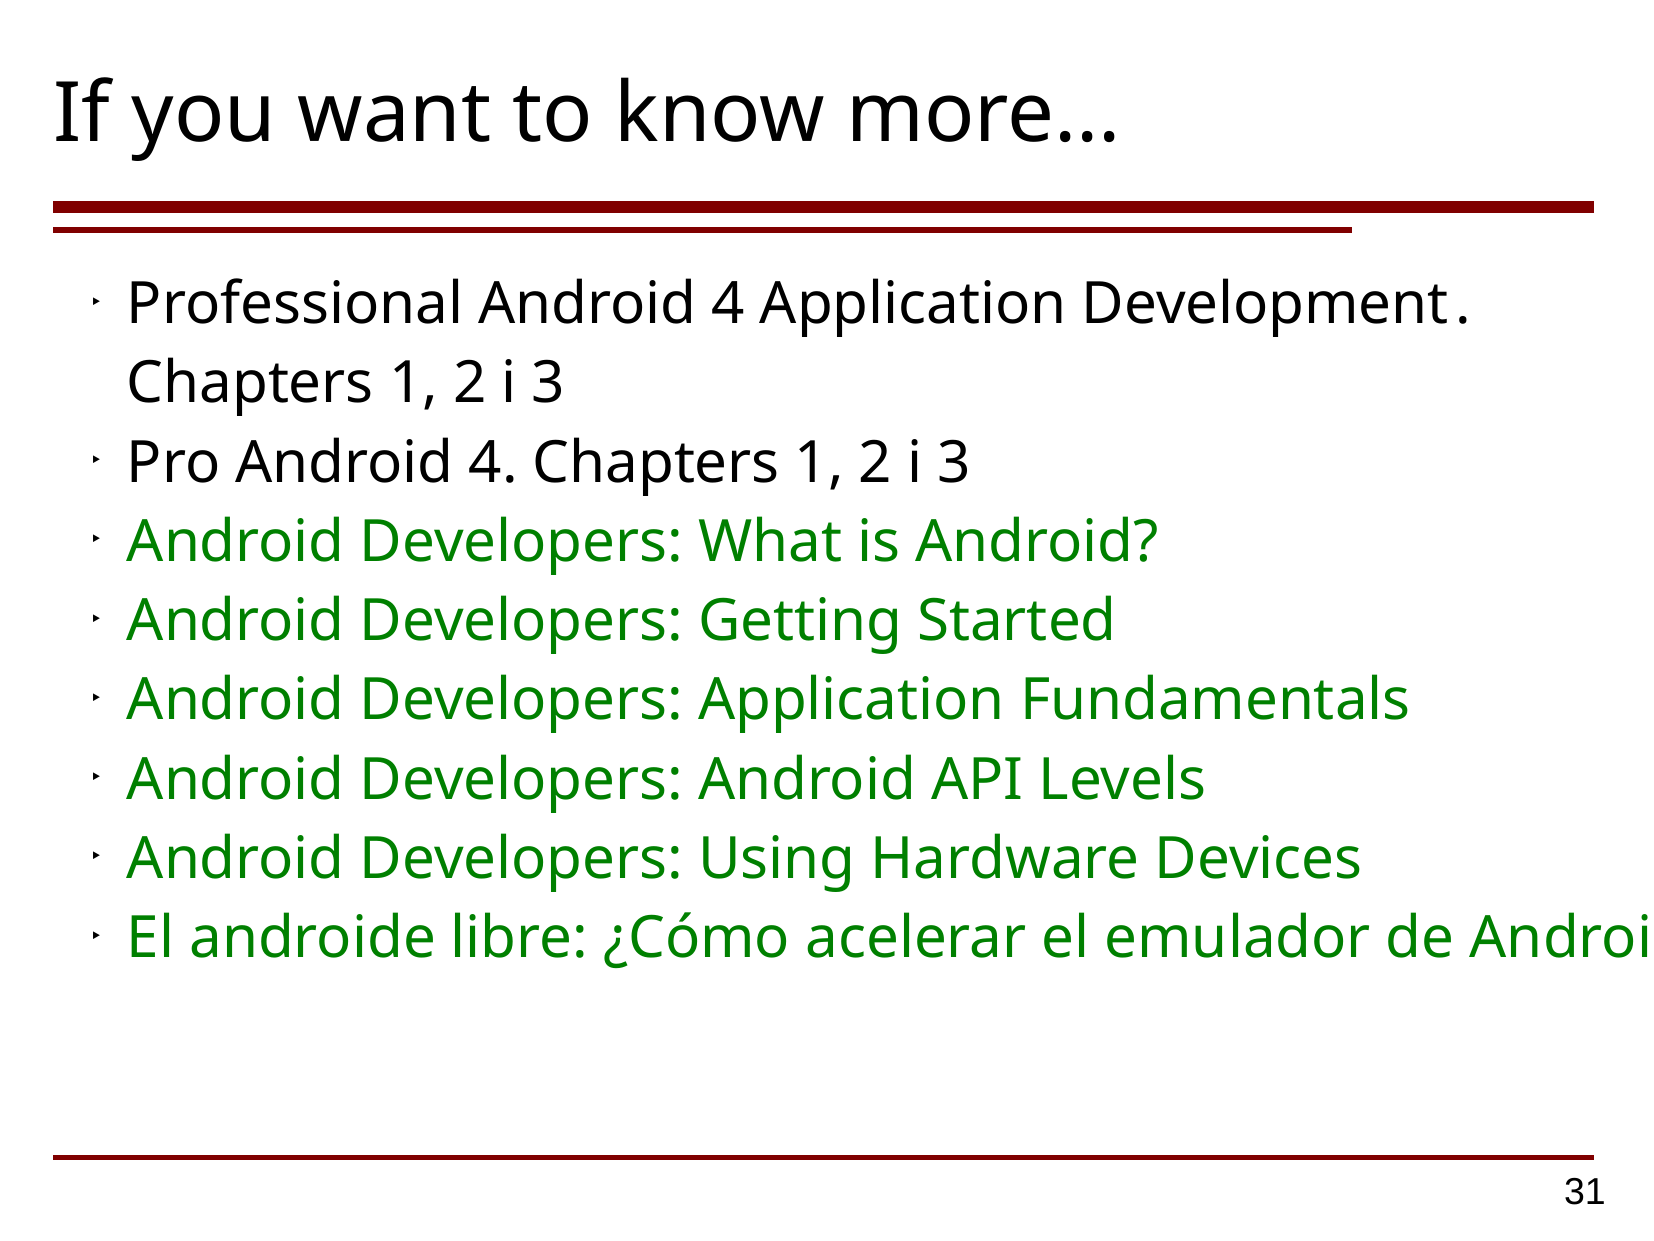

# If you want to know more...
Professional Android 4 Application Development	.
Chapters 1, 2 i 3
Pro Android 4. Chapters 1, 2 i 3
Android Developers: What is Android?
Android Developers: Getting Started
Android Developers: Application Fundamentals
Android Developers: Android API Levels
Android Developers: Using Hardware Devices
El androide libre: ¿Cómo acelerar el emulador de Android?